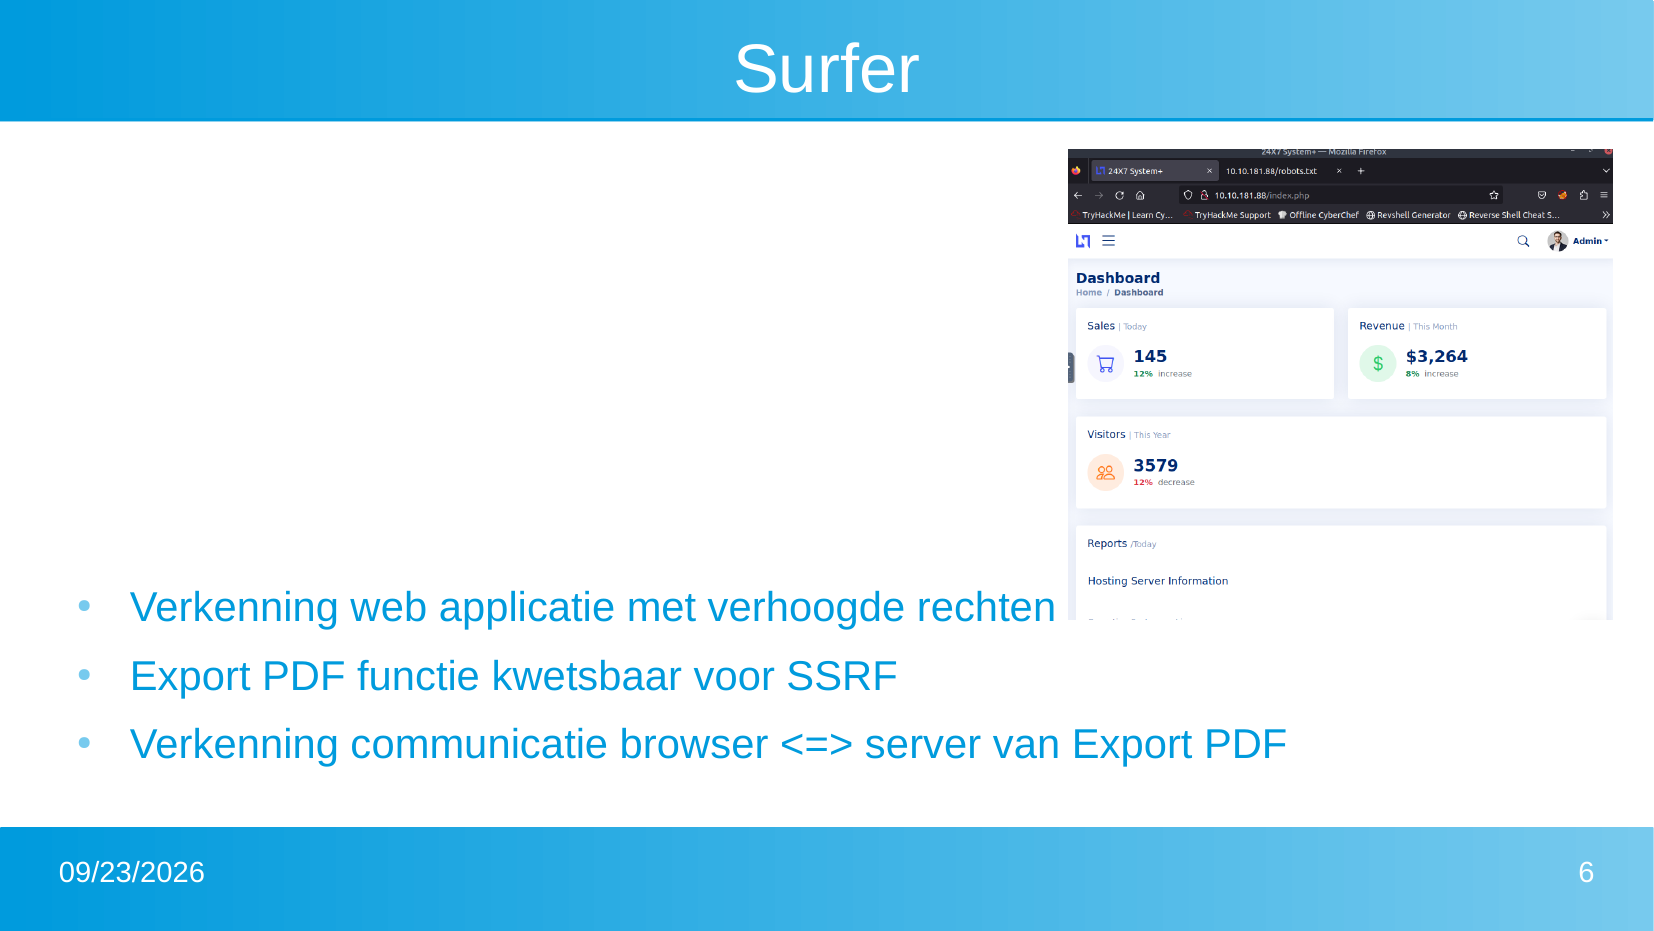

# Surfer
Verkenning web applicatie met verhoogde rechten
Export PDF functie kwetsbaar voor SSRF
Verkenning communicatie browser <=> server van Export PDF
6